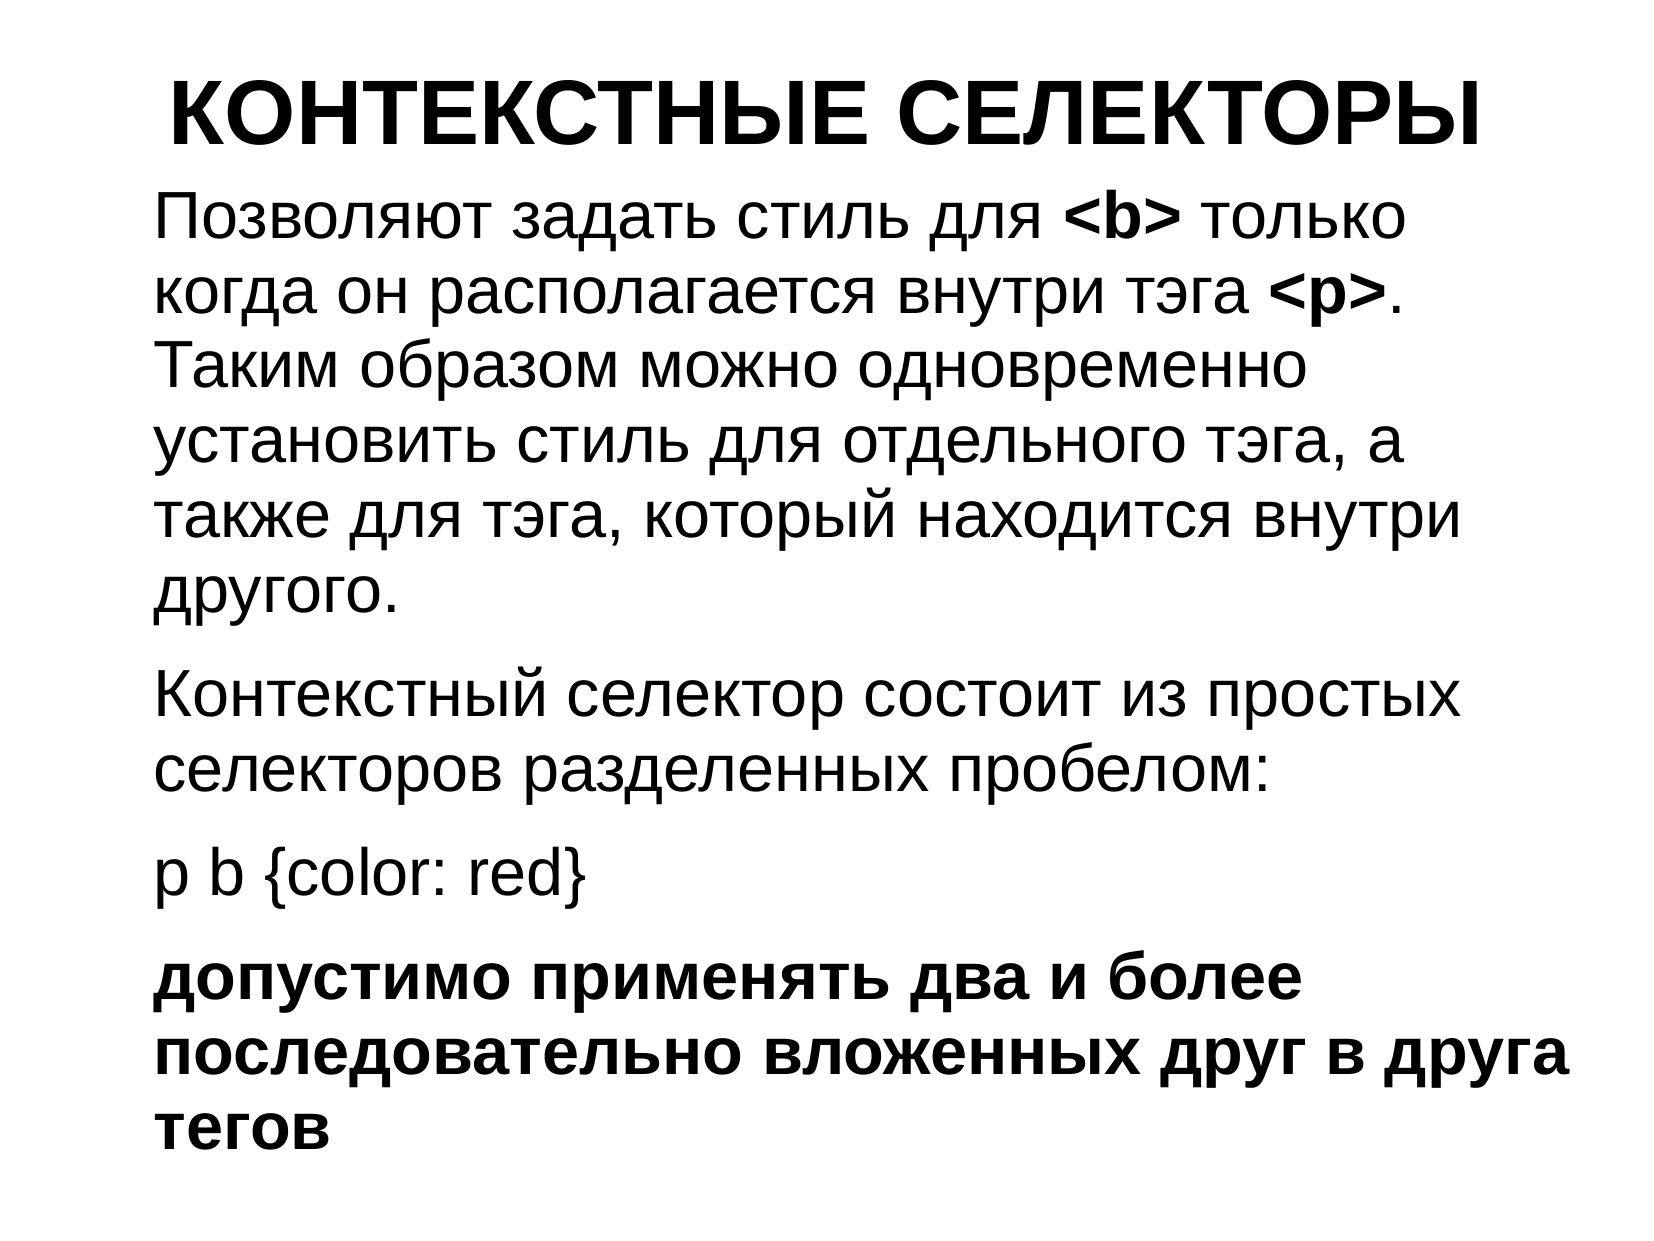

# КОНТЕКСТНЫЕ СЕЛЕКТОРЫ
Позволяют задать стиль для <b> только когда он располагается внутри тэга <p>. Таким образом можно одновременно установить стиль для отдельного тэга, а также для тэга, который находится внутри другого.
Контекстный селектор состоит из простых селекторов разделенных пробелом:
p b {color: red}
допустимо применять два и более последовательно вложенных друг в друга тегов